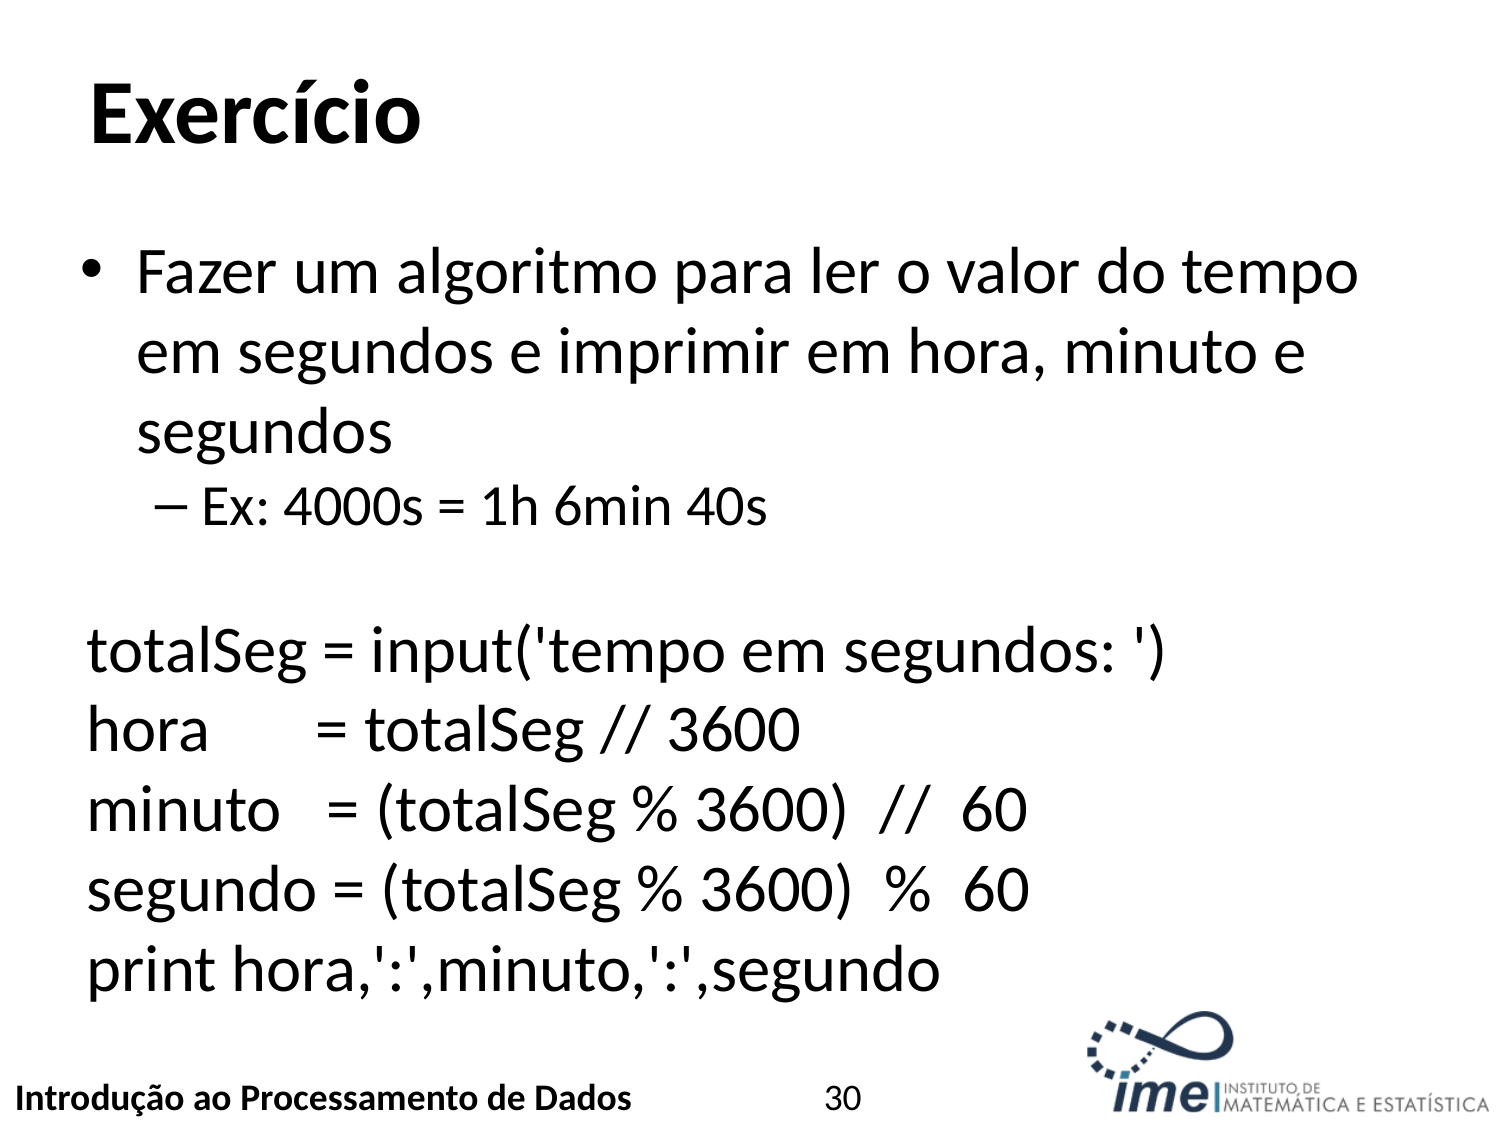

Exercício
Fazer um algoritmo para ler o valor do tempo em segundos e imprimir em hora, minuto e segundos
Ex: 4000s = 1h 6min 40s
totalSeg = input('tempo em segundos: ')
hora = totalSeg // 3600
minuto = (totalSeg % 3600) // 60
segundo = (totalSeg % 3600) % 60
print hora,':',minuto,':',segundo